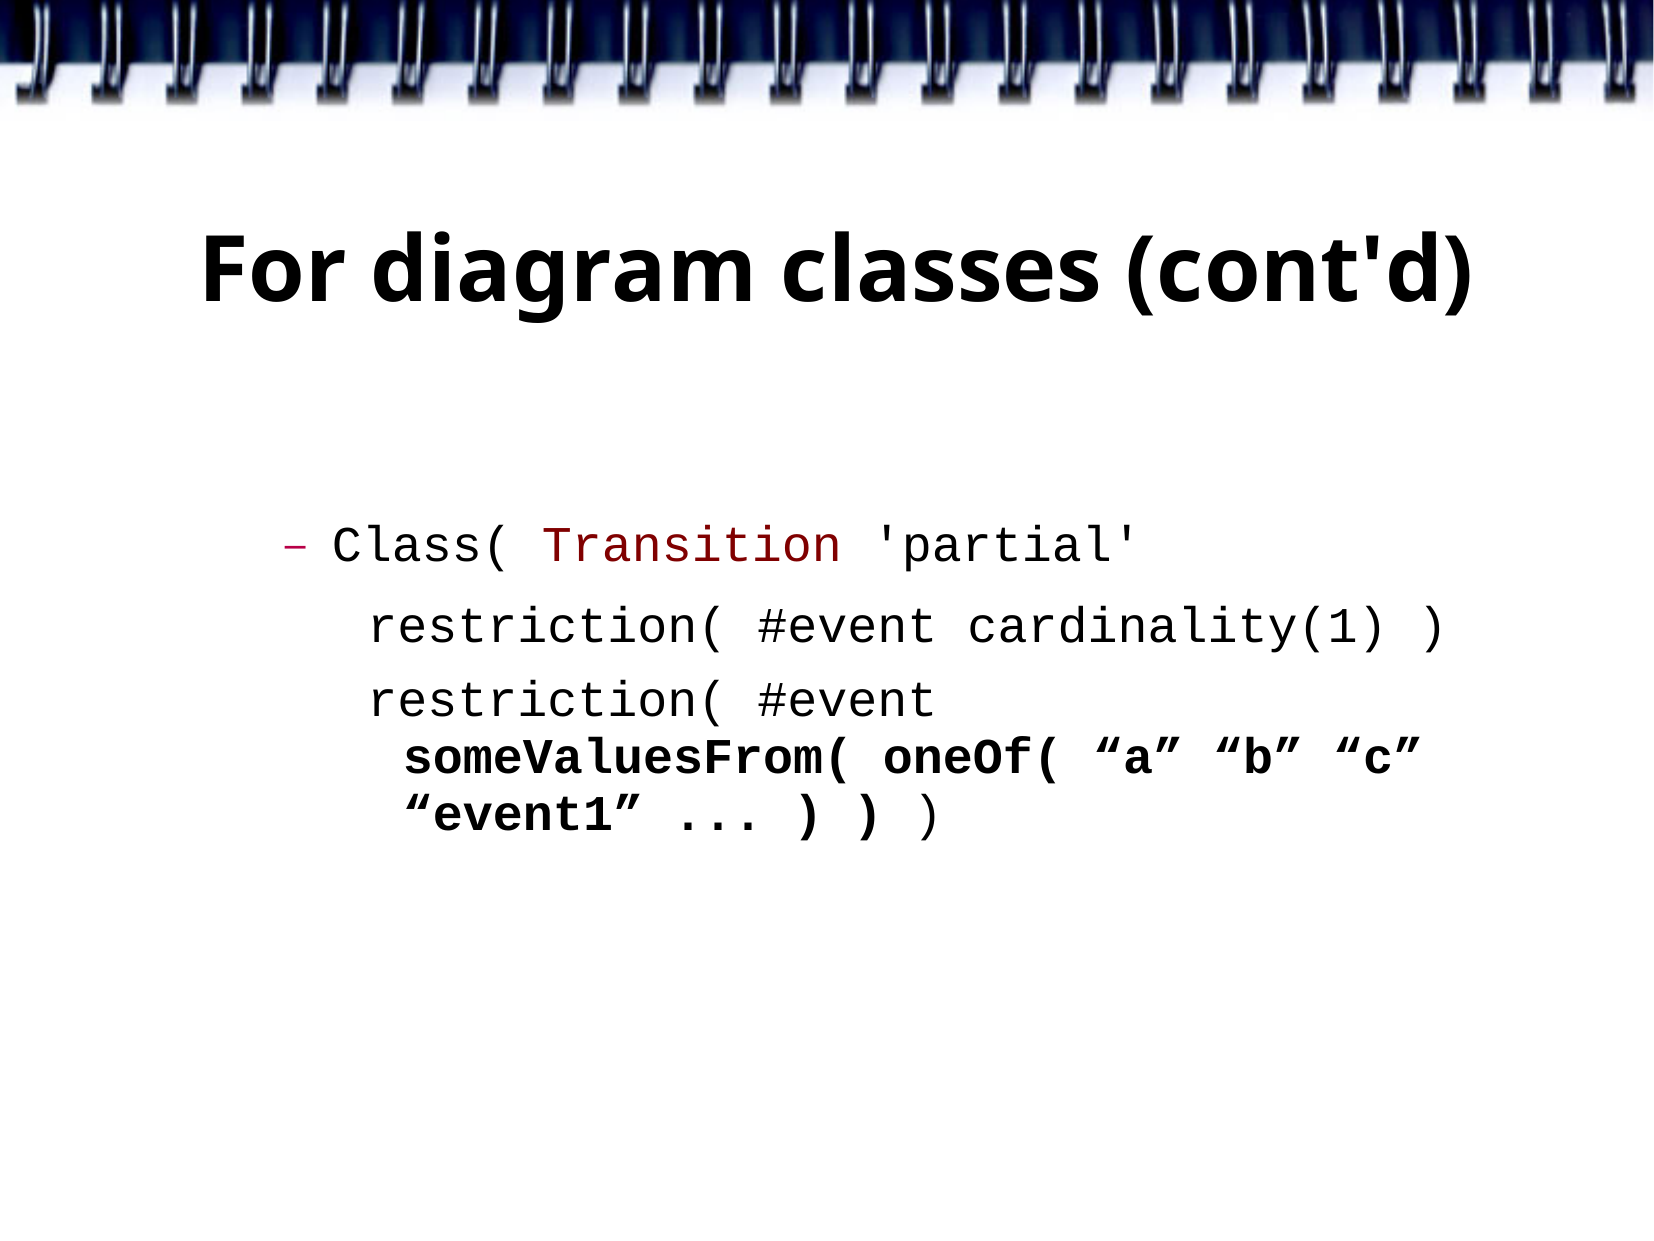

For diagram classes (cont'd)
# Class( Transition 'partial'
restriction( #event cardinality(1) )
restriction( #event someValuesFrom( oneOf( “a” “b” “c” “event1” ... ) ) )